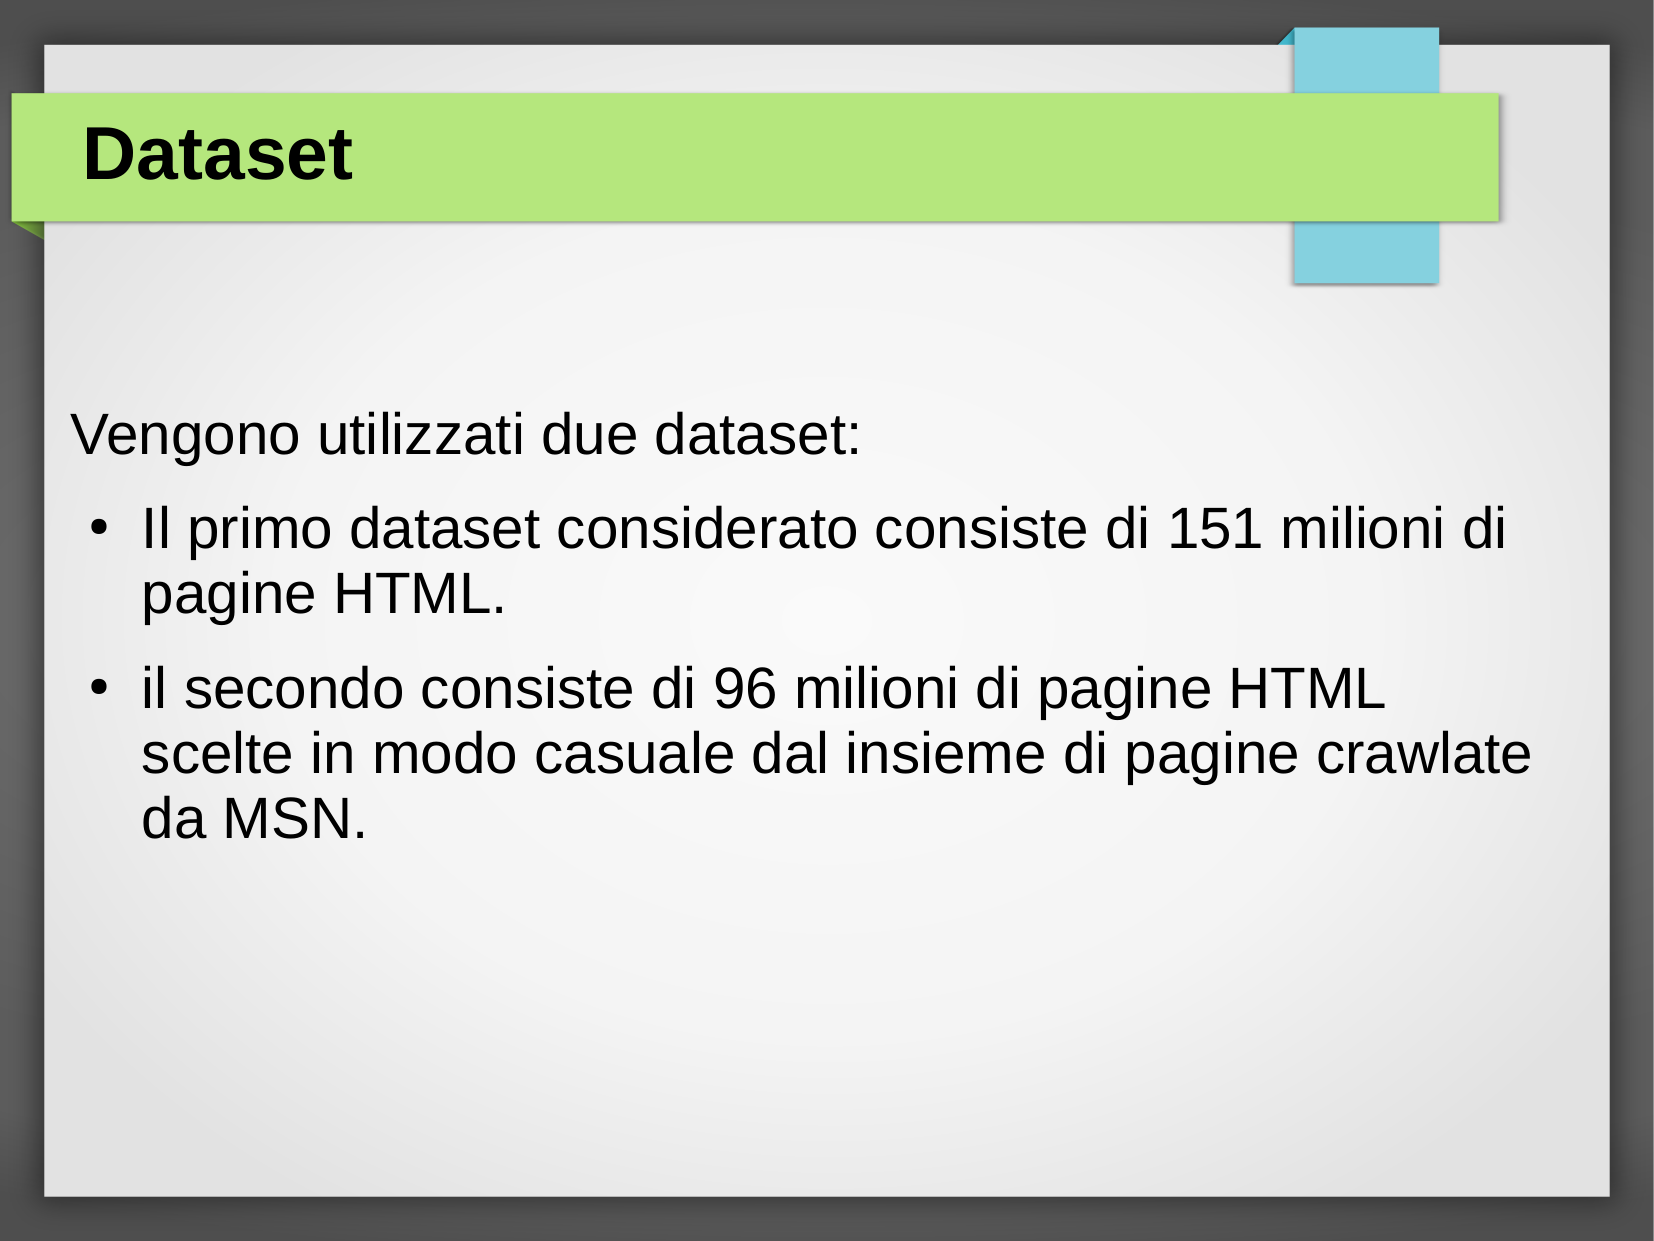

# Dataset
Vengono utilizzati due dataset:
Il primo dataset considerato consiste di 151 milioni di pagine HTML.
il secondo consiste di 96 milioni di pagine HTML scelte in modo casuale dal insieme di pagine crawlate da MSN.